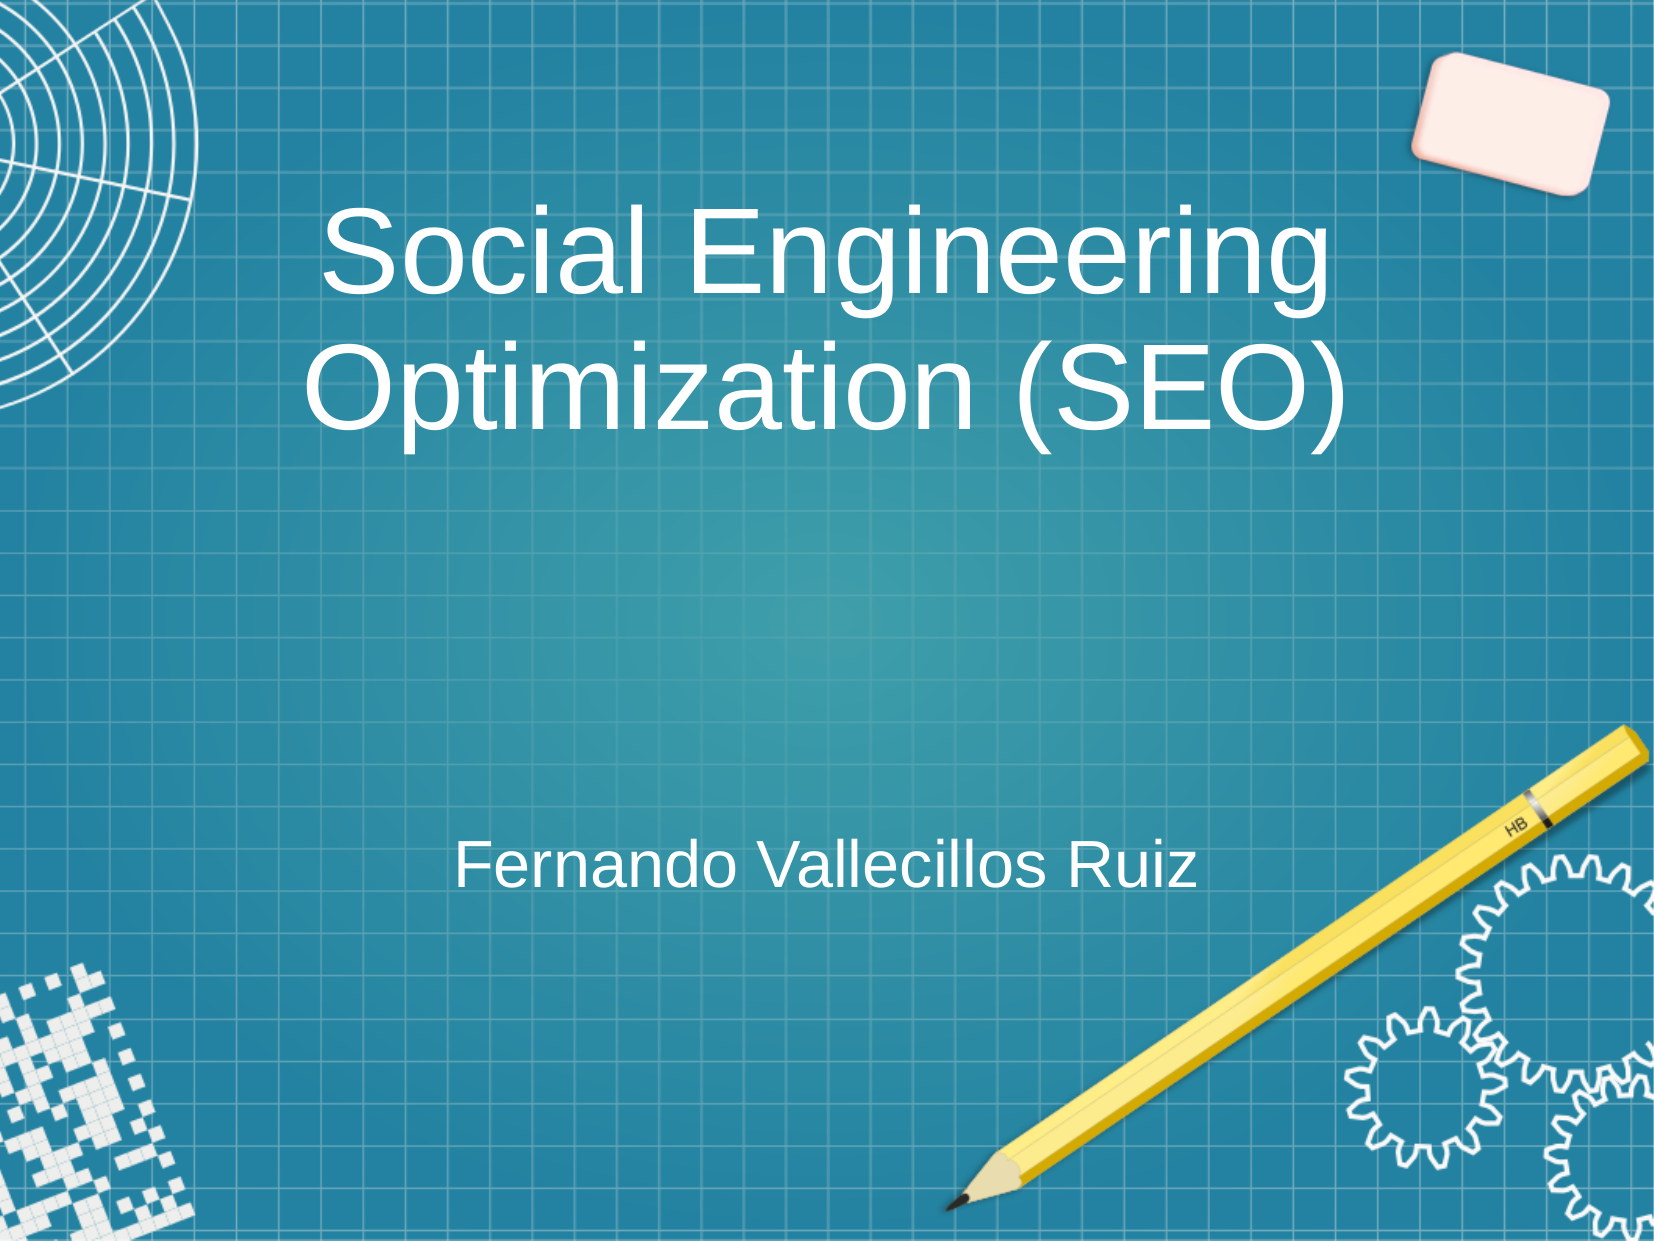

# Social Engineering Optimization (SEO)
Fernando Vallecillos Ruiz